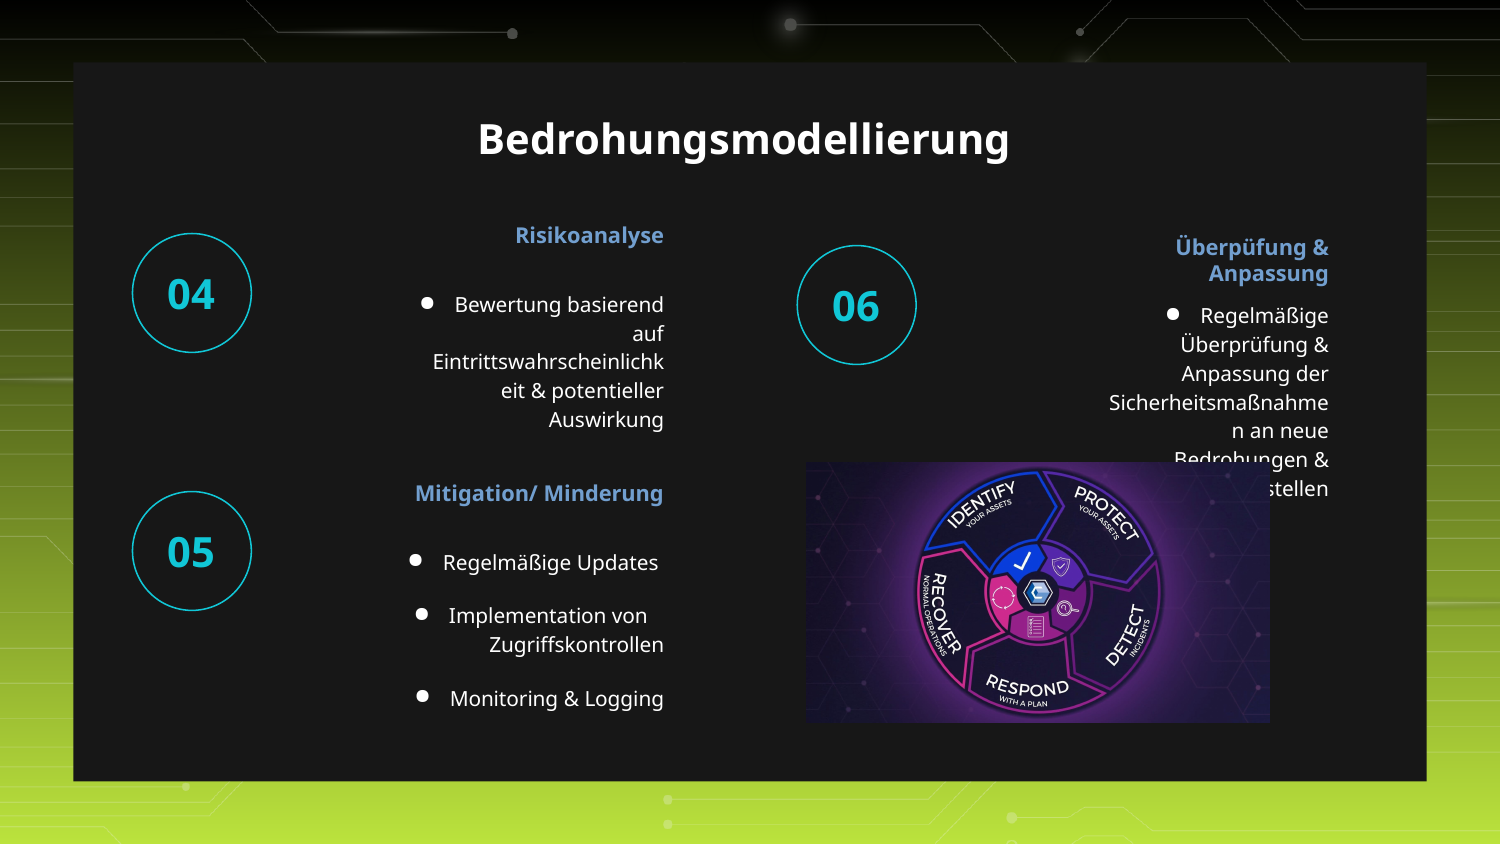

# Bedrohungsmodellierung
Risikoanalyse
04
Bewertung basierend auf Eintrittswahrscheinlichkeit & potentieller Auswirkung
Überpüfung & Anpassung
06
Regelmäßige Überprüfung & Anpassung der Sicherheitsmaßnahmen an neue Bedrohungen & Schwachstellen
Mitigation/ Minderung
05
Regelmäßige Updates
Implementation von Zugriffskontrollen
Monitoring & Logging